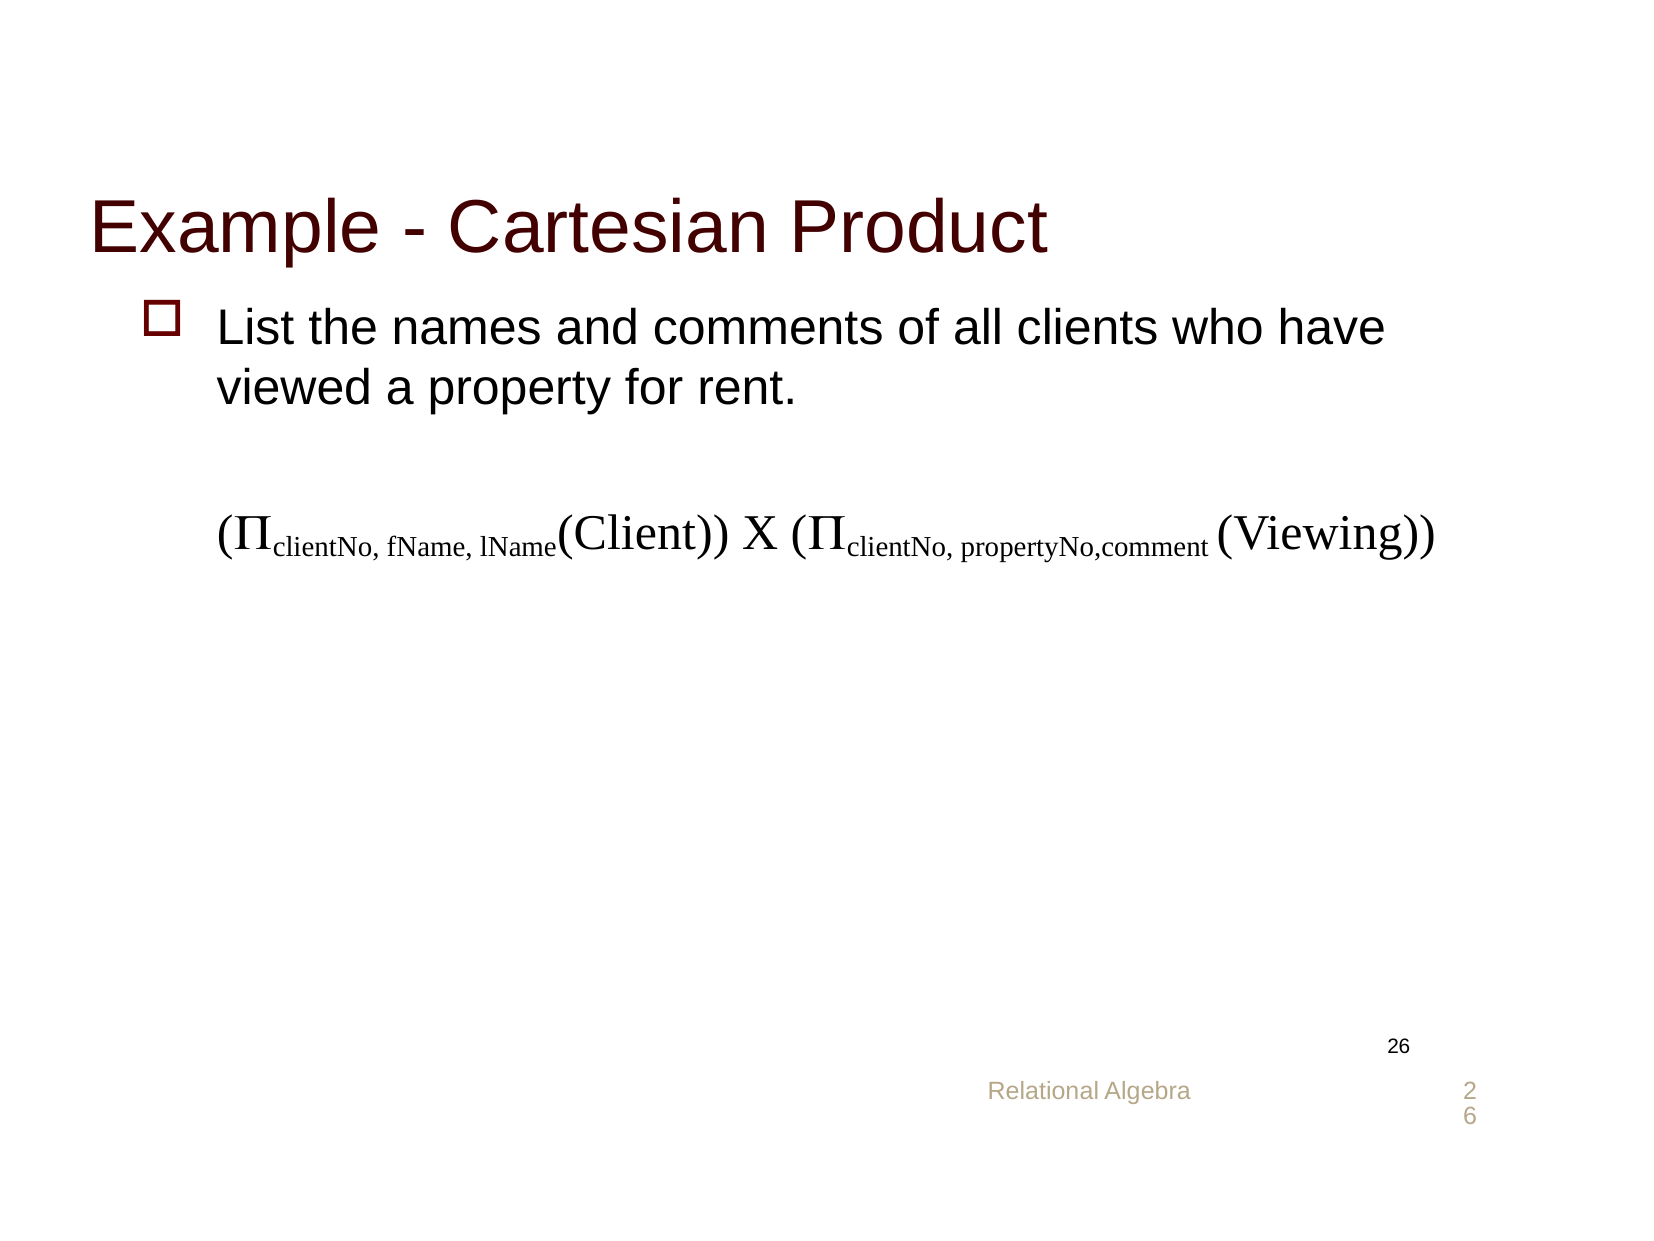

Example - Cartesian Product
List the names and comments of all clients who have viewed a property for rent.
(clientNo, fName, lName(Client)) X (clientNo, propertyNo,comment (Viewing))‏
Relational Algebra